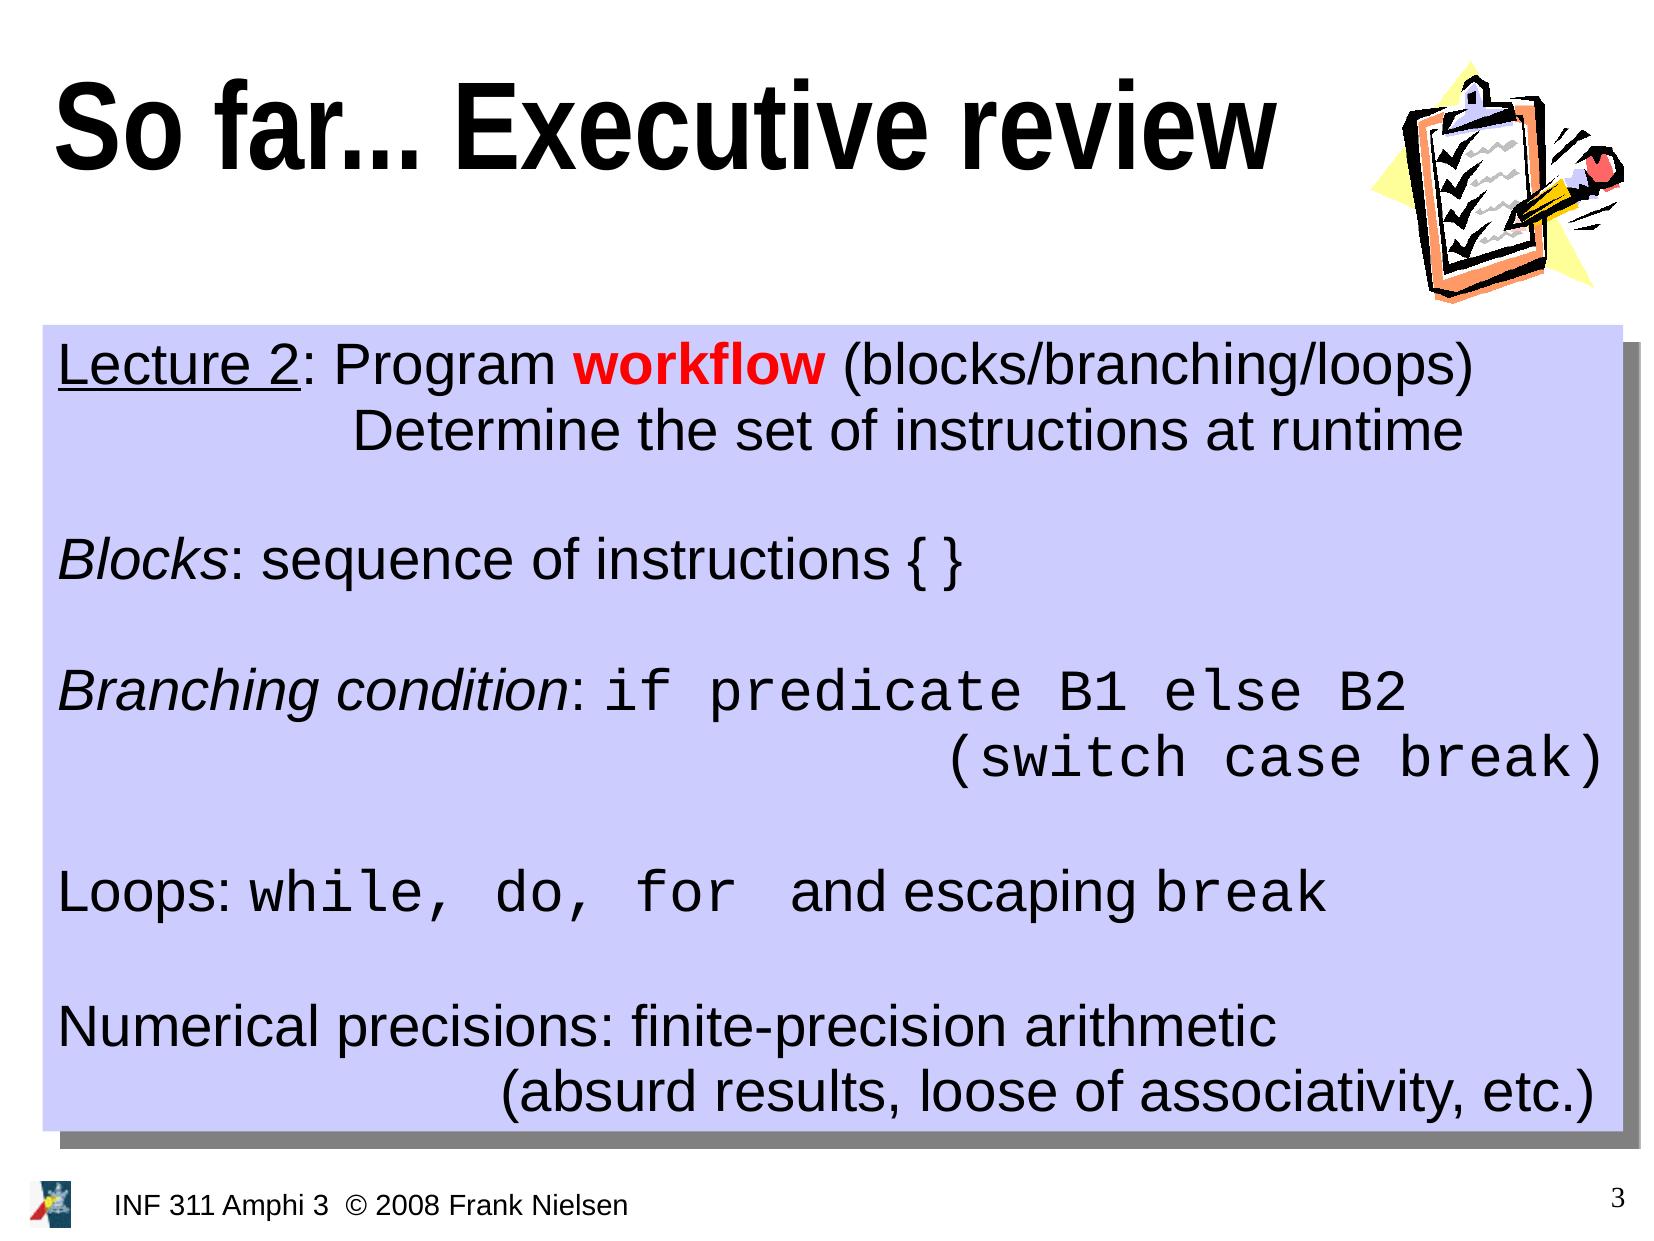

So far... Executive review
Lecture 2: Program workflow (blocks/branching/loops)
				Determine the set of instructions at runtime
Blocks: sequence of instructions { }
Branching condition: if predicate B1 else B2
												(switch case break)
Loops: while, do, for and escaping break
Numerical precisions: finite-precision arithmetic
						(absurd results, loose of associativity, etc.)